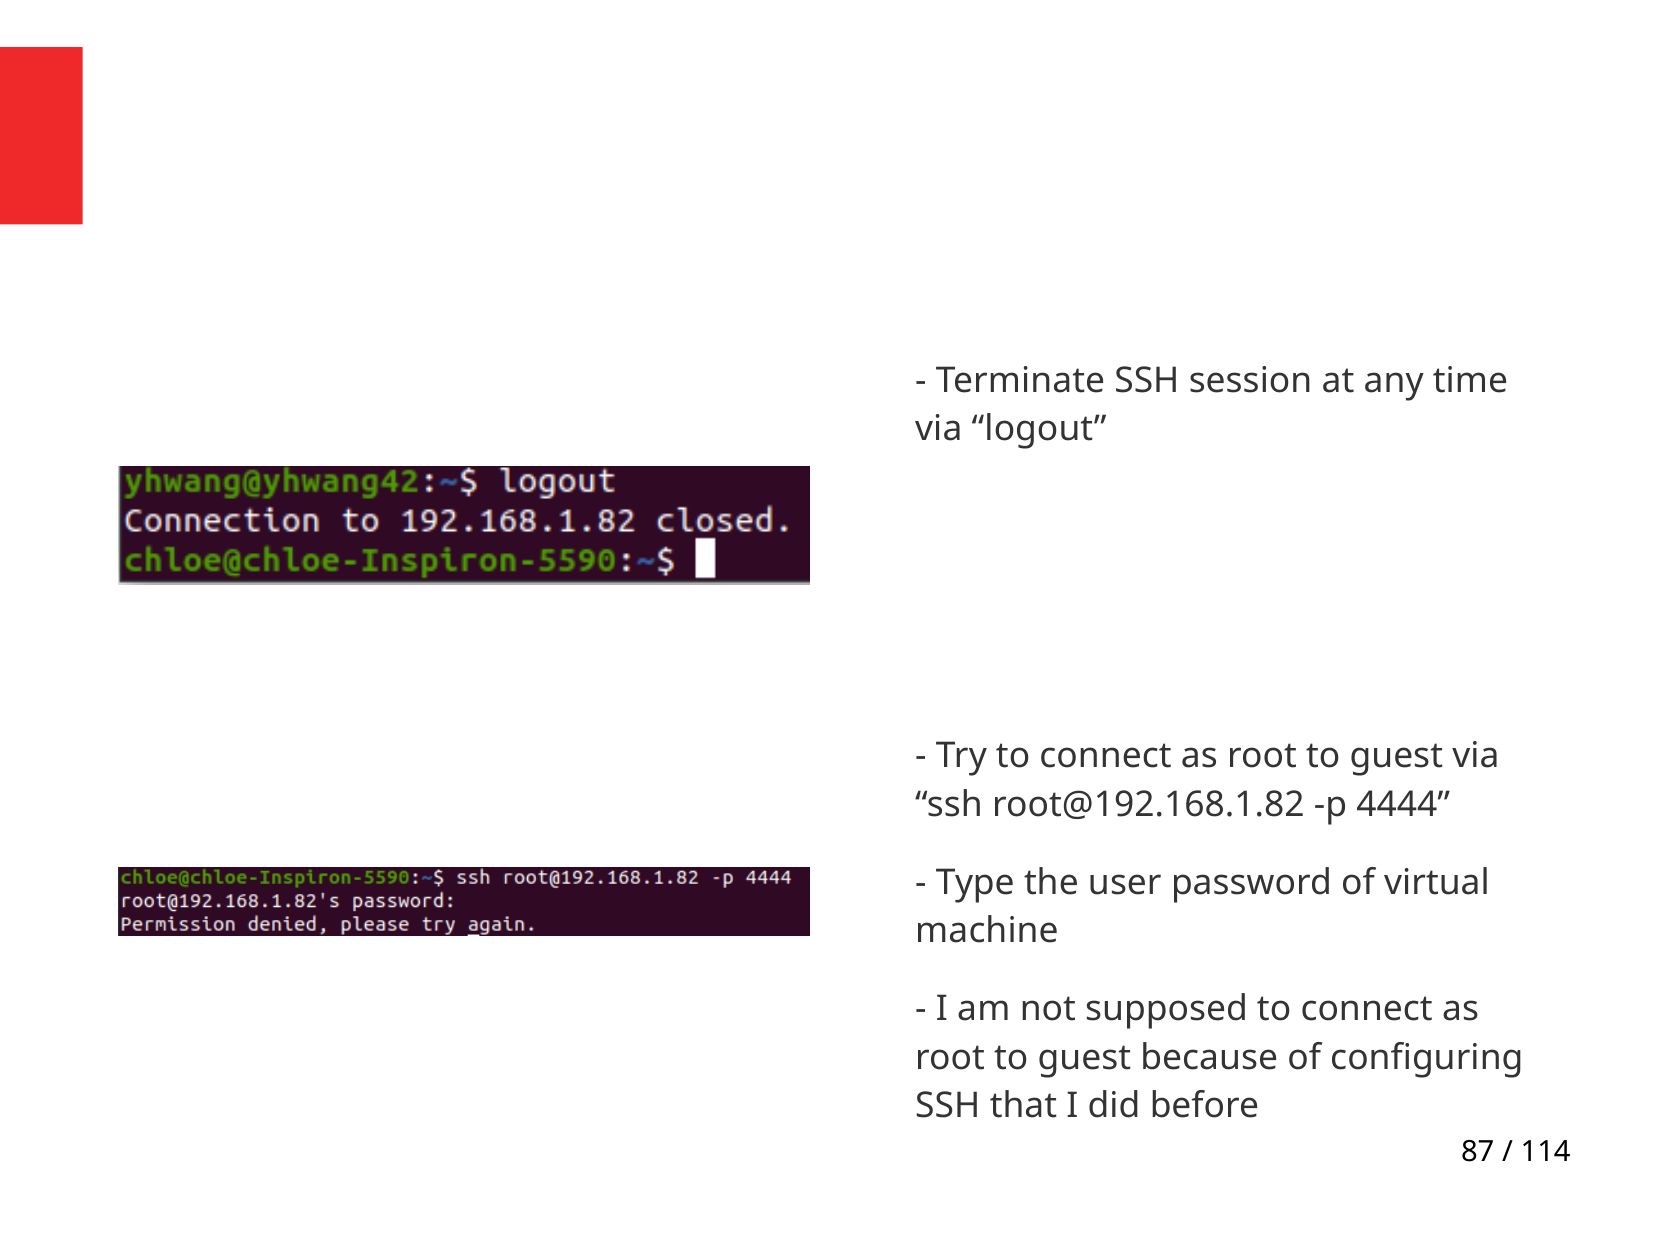

# - Terminate SSH session at any time via “logout”
- Try to connect as root to guest via “ssh root@192.168.1.82 -p 4444”
- Type the user password of virtual machine
- I am not supposed to connect as root to guest because of configuring SSH that I did before
87